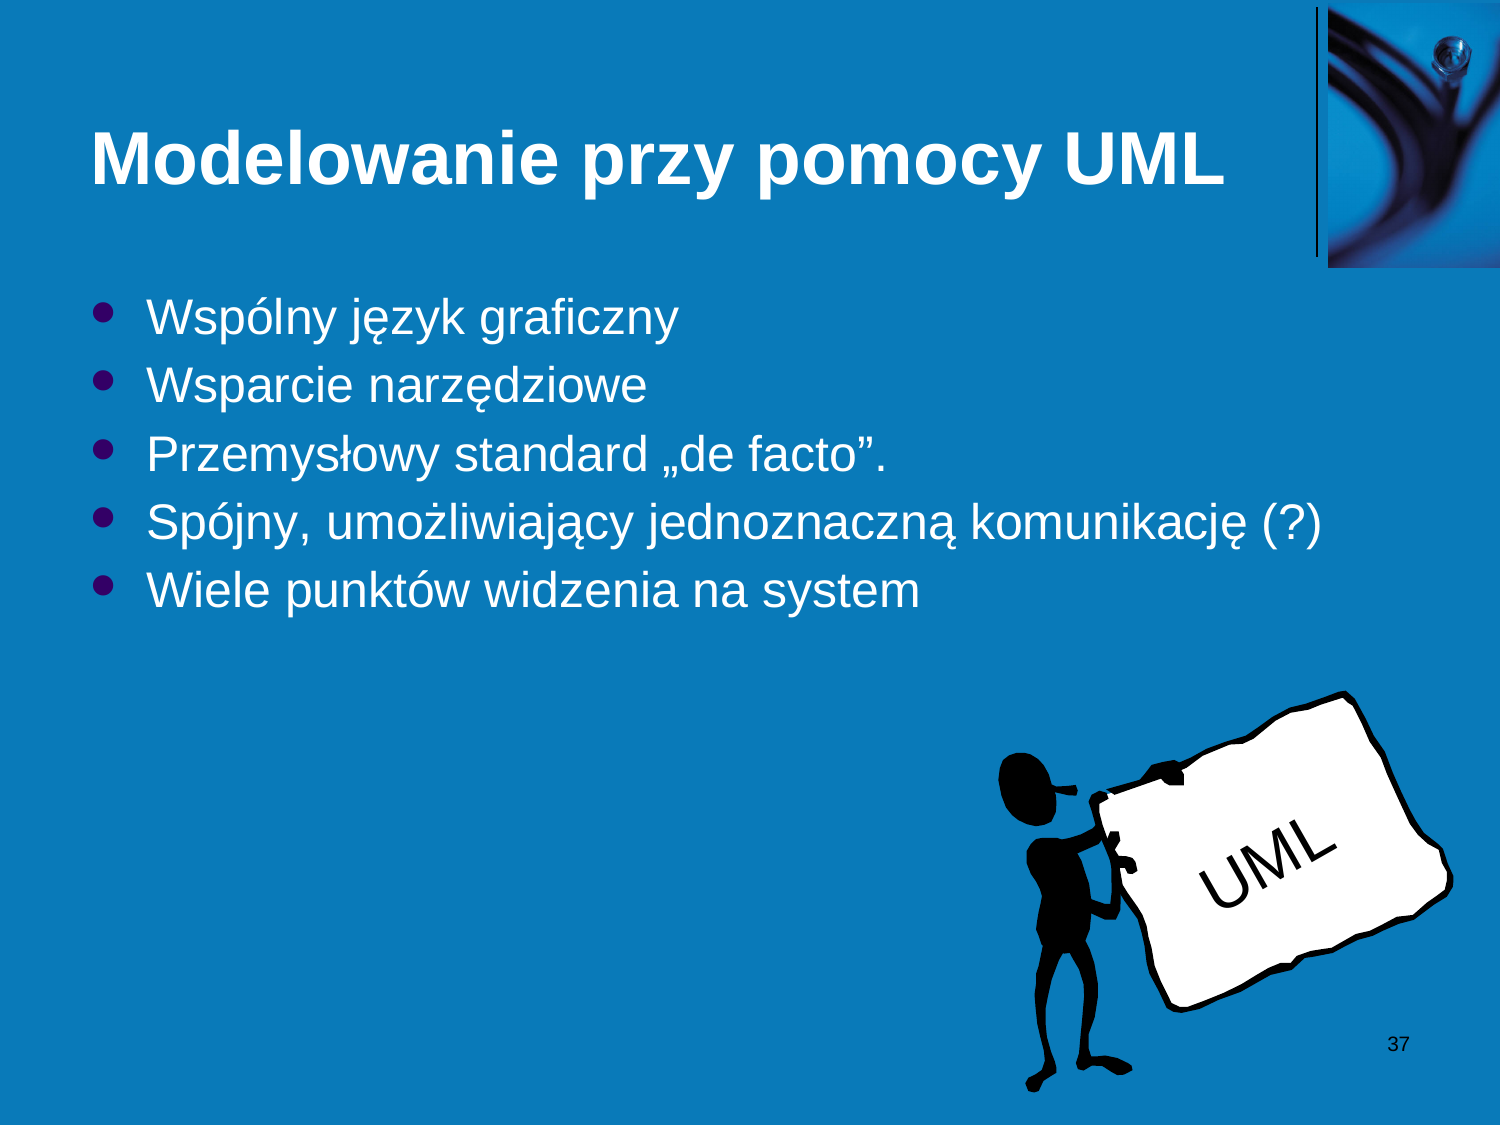

# Modelowanie przy pomocy UML
Wspólny język graficzny
Wsparcie narzędziowe
Przemysłowy standard „de facto”.
Spójny, umożliwiający jednoznaczną komunikację (?)
Wiele punktów widzenia na system
UML
37